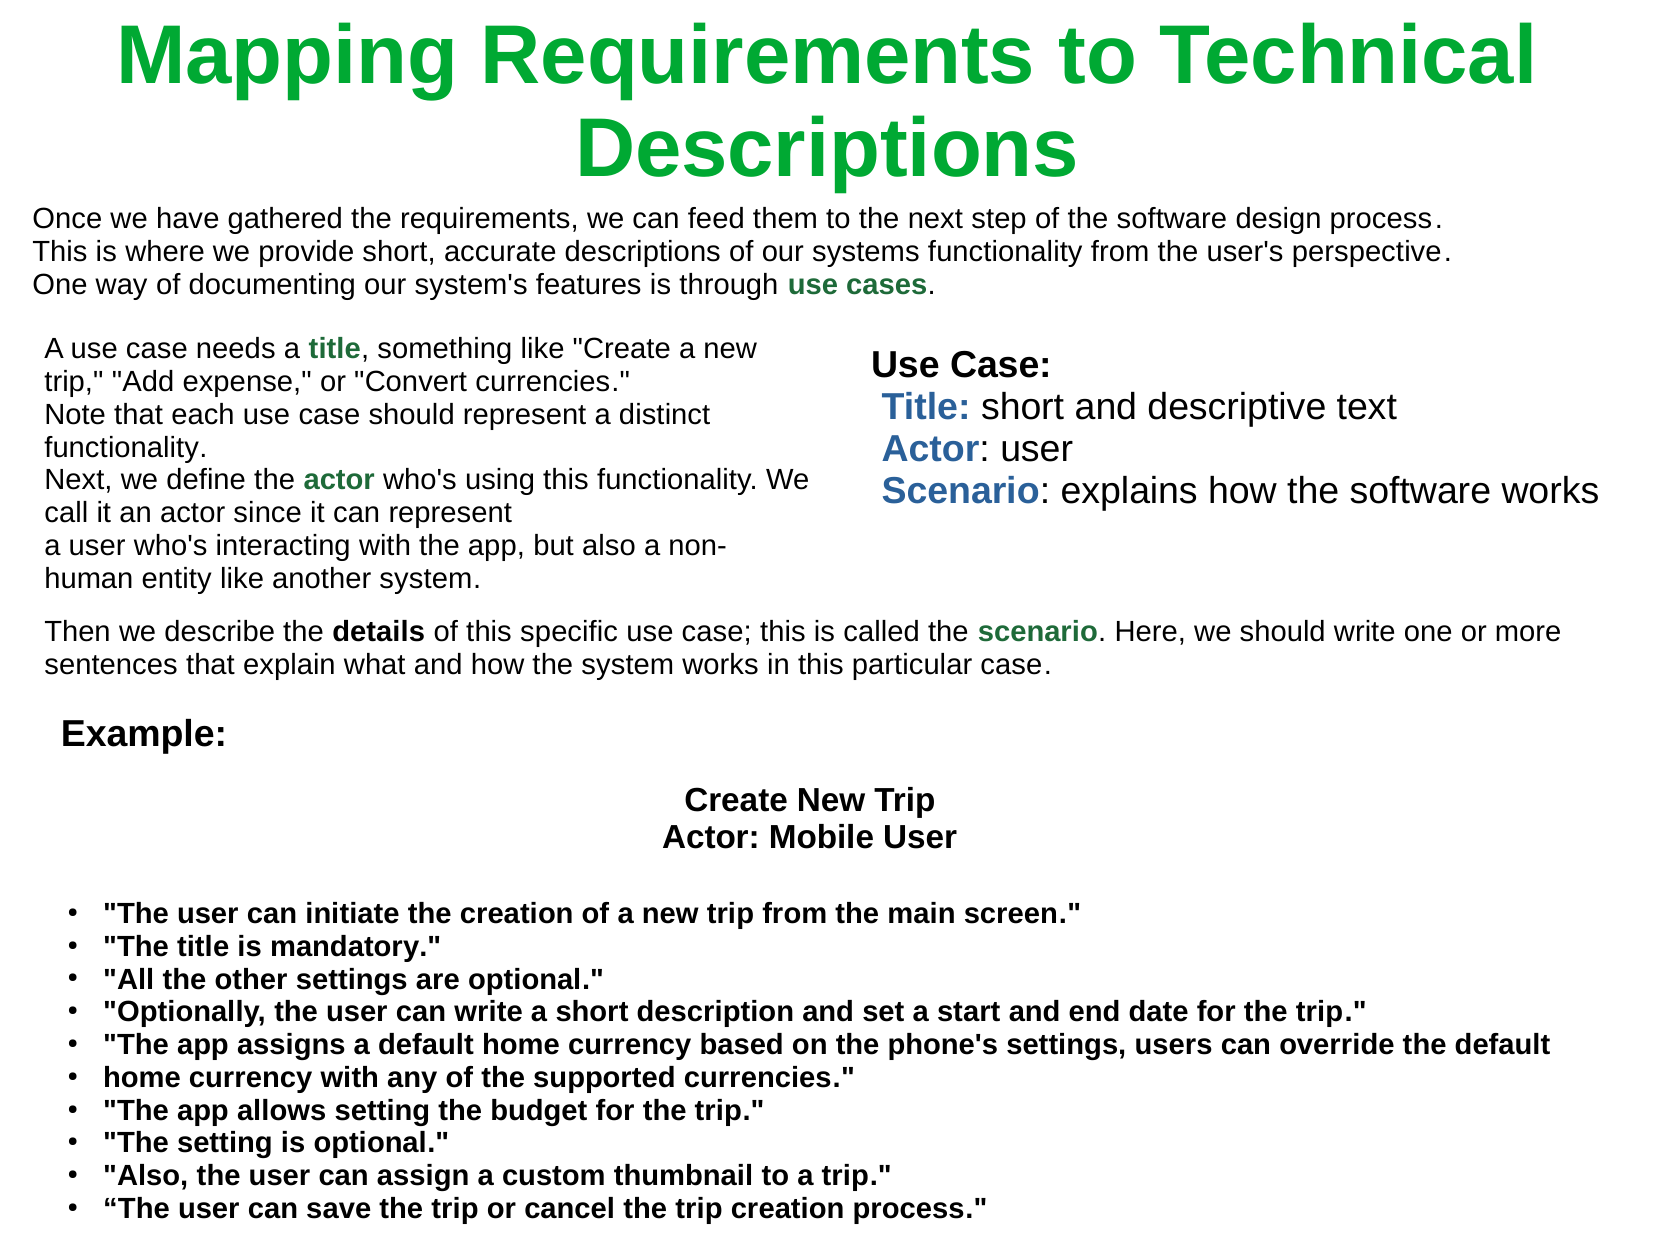

# Mapping Requirements to Technical Descriptions
Once we have gathered the requirements, we can feed them to the next step of the software design process.
This is where we provide short, accurate descriptions of our systems functionality from the user's perspective.
One way of documenting our system's features is through use cases.
A use case needs a title, something like "Create a new trip," "Add expense," or "Convert currencies."
Note that each use case should represent a distinct functionality.
Next, we define the actor who's using this functionality. We call it an actor since it can represent
a user who's interacting with the app, but also a non-human entity like another system.
Use Case:
 Title: short and descriptive text
 Actor: user
 Scenario: explains how the software works
Then we describe the details of this specific use case; this is called the scenario. Here, we should write one or more sentences that explain what and how the system works in this particular case.
Example:
Create New Trip
Actor: Mobile User
"The user can initiate the creation of a new trip from the main screen."
"The title is mandatory."
"All the other settings are optional."
"Optionally, the user can write a short description and set a start and end date for the trip."
"The app assigns a default home currency based on the phone's settings, users can override the default
home currency with any of the supported currencies."
"The app allows setting the budget for the trip."
"The setting is optional."
"Also, the user can assign a custom thumbnail to a trip."
“The user can save the trip or cancel the trip creation process."